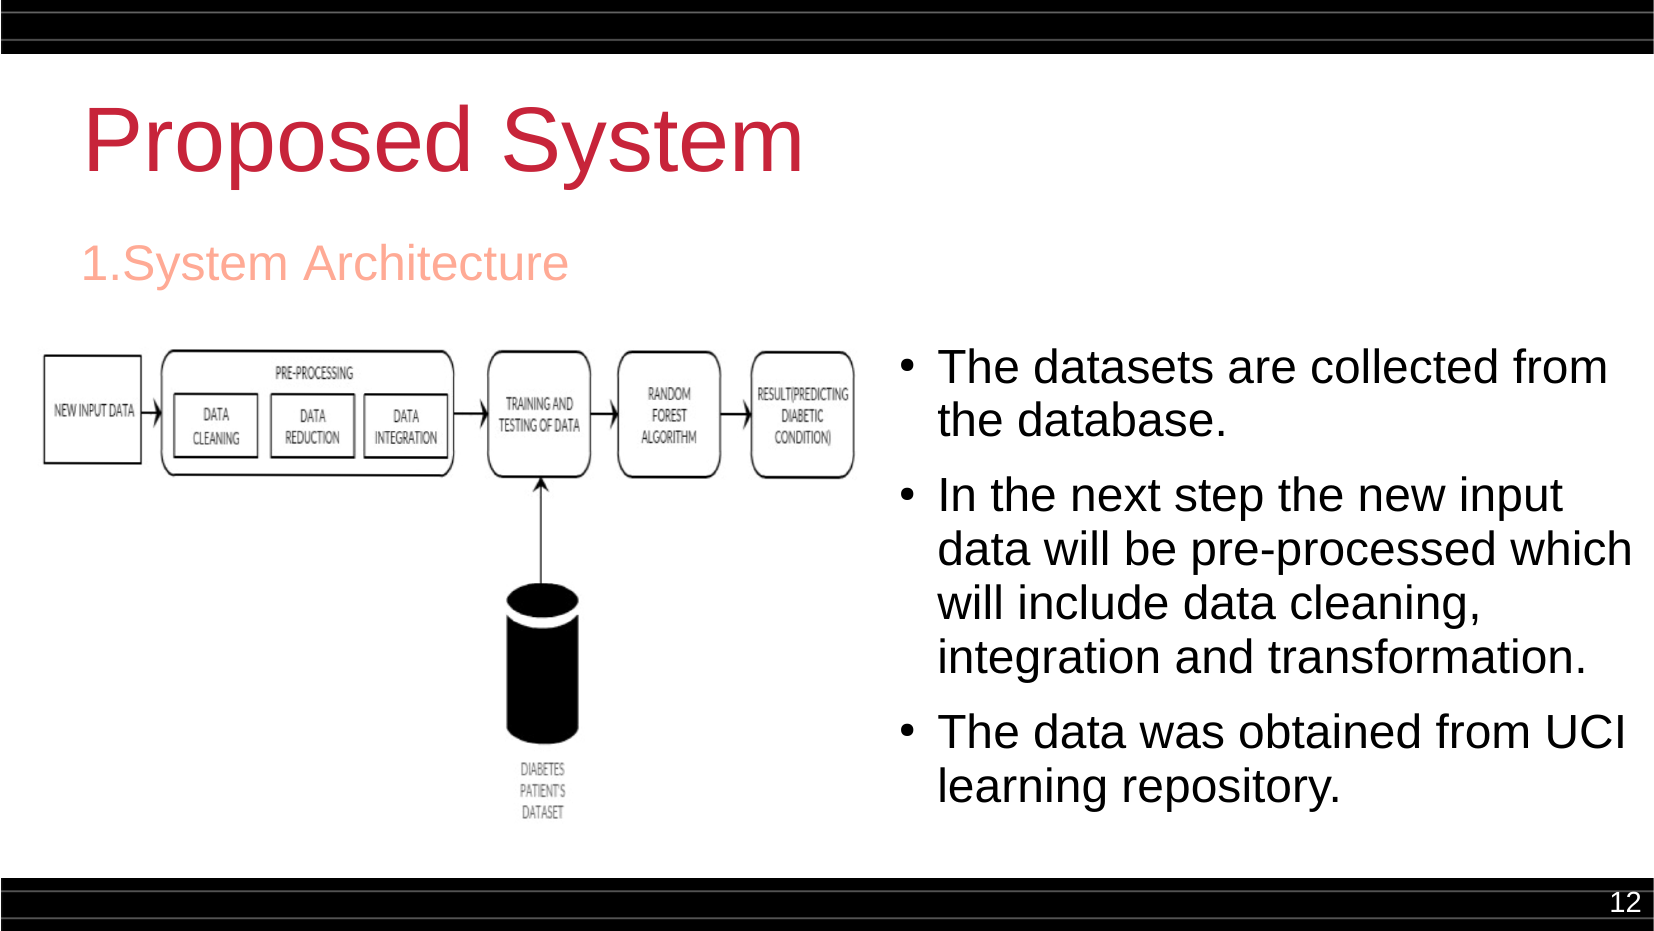

# Proposed System
1.System Architecture
The datasets are collected from the database.
In the next step the new input data will be pre-processed which will include data cleaning, integration and transformation.
The data was obtained from UCI learning repository.